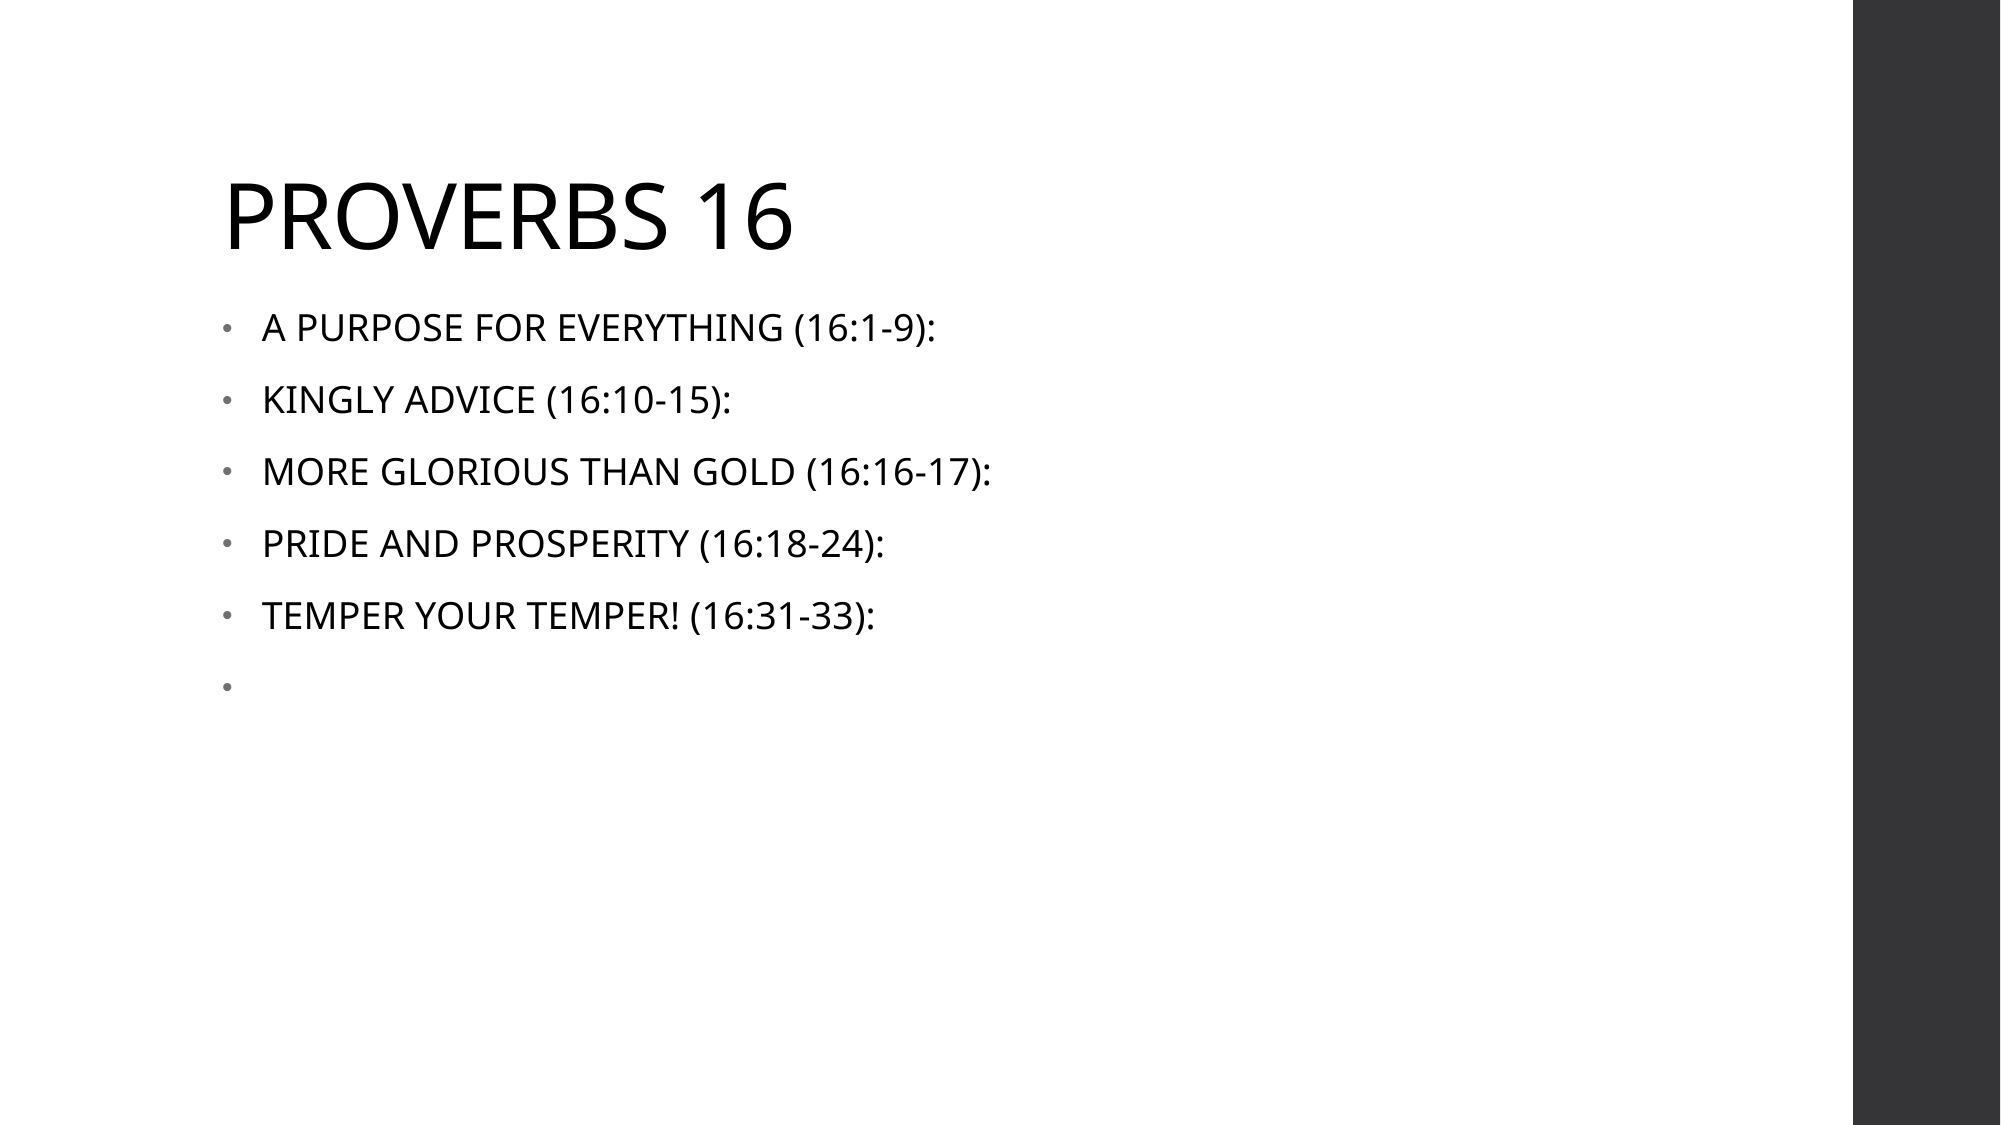

# PROVERBS 16
 A PURPOSE FOR EVERYTHING (16:1-9):
 KINGLY ADVICE (16:10-15):
 MORE GLORIOUS THAN GOLD (16:16-17):
 PRIDE AND PROSPERITY (16:18-24):
 TEMPER YOUR TEMPER! (16:31-33):